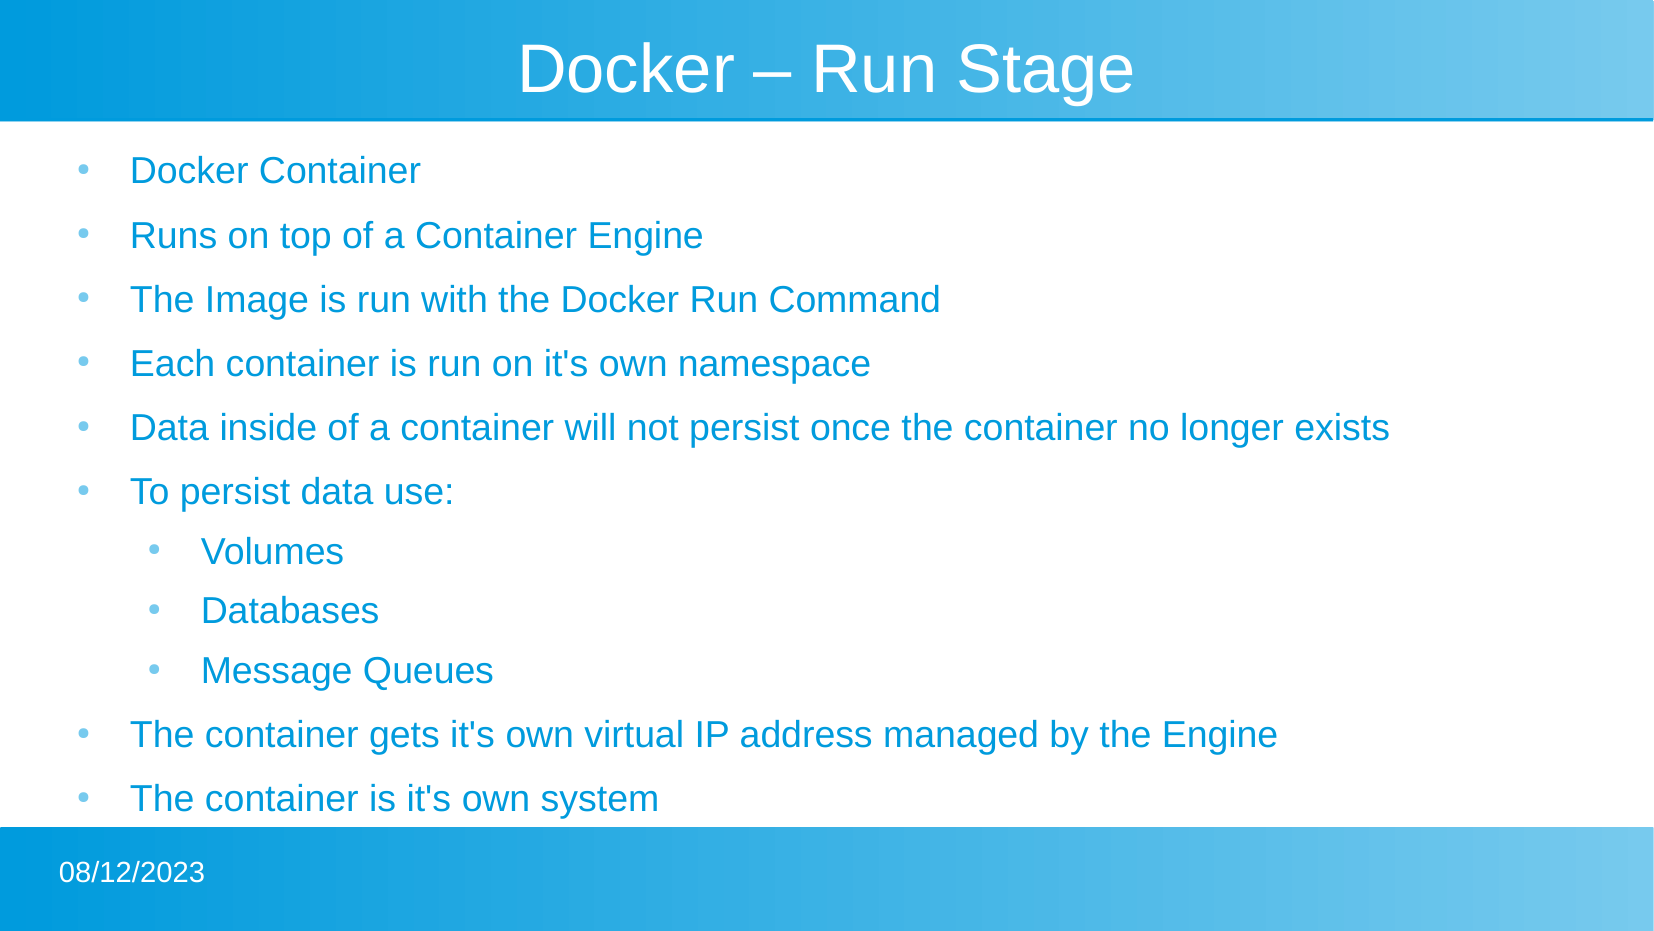

# Docker – Run Stage
Docker Container
Runs on top of a Container Engine
The Image is run with the Docker Run Command
Each container is run on it's own namespace
Data inside of a container will not persist once the container no longer exists
To persist data use:
Volumes
Databases
Message Queues
The container gets it's own virtual IP address managed by the Engine
The container is it's own system
08/12/2023